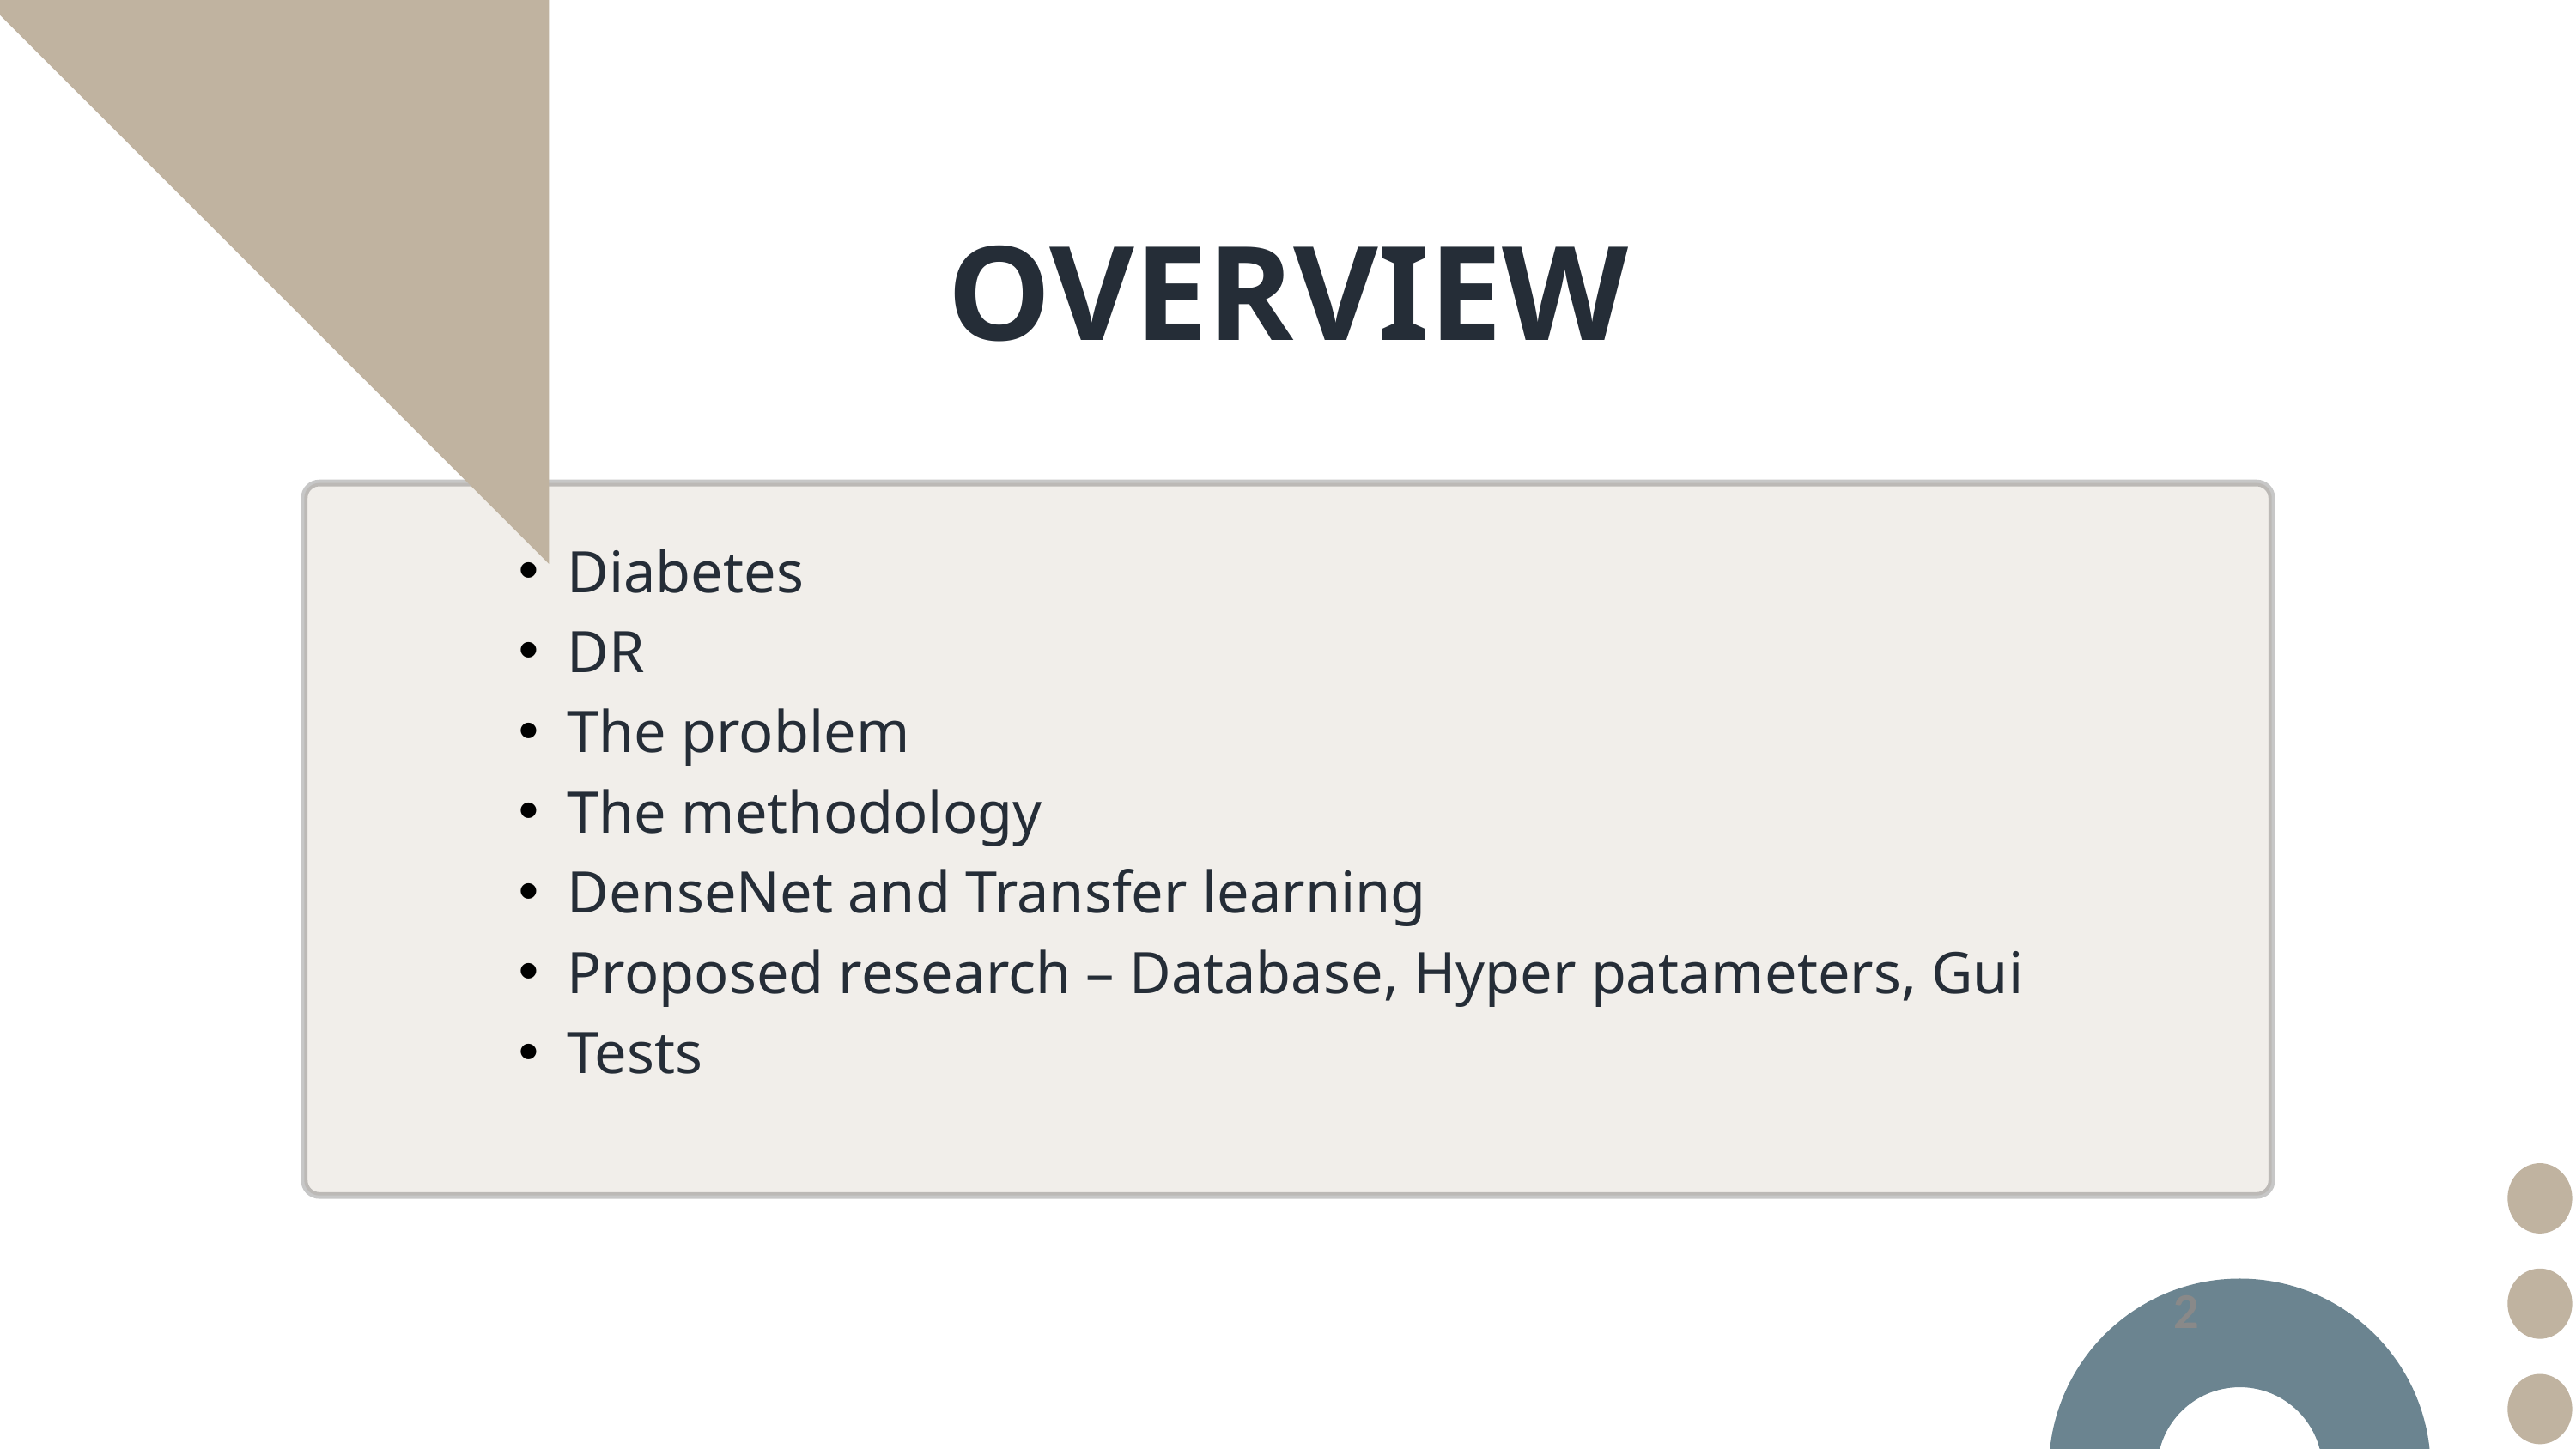

OVERVIEW
Diabetes
DR
The problem
The methodology
DenseNet and Transfer learning
Proposed research – Database, Hyper patameters, Gui
Tests